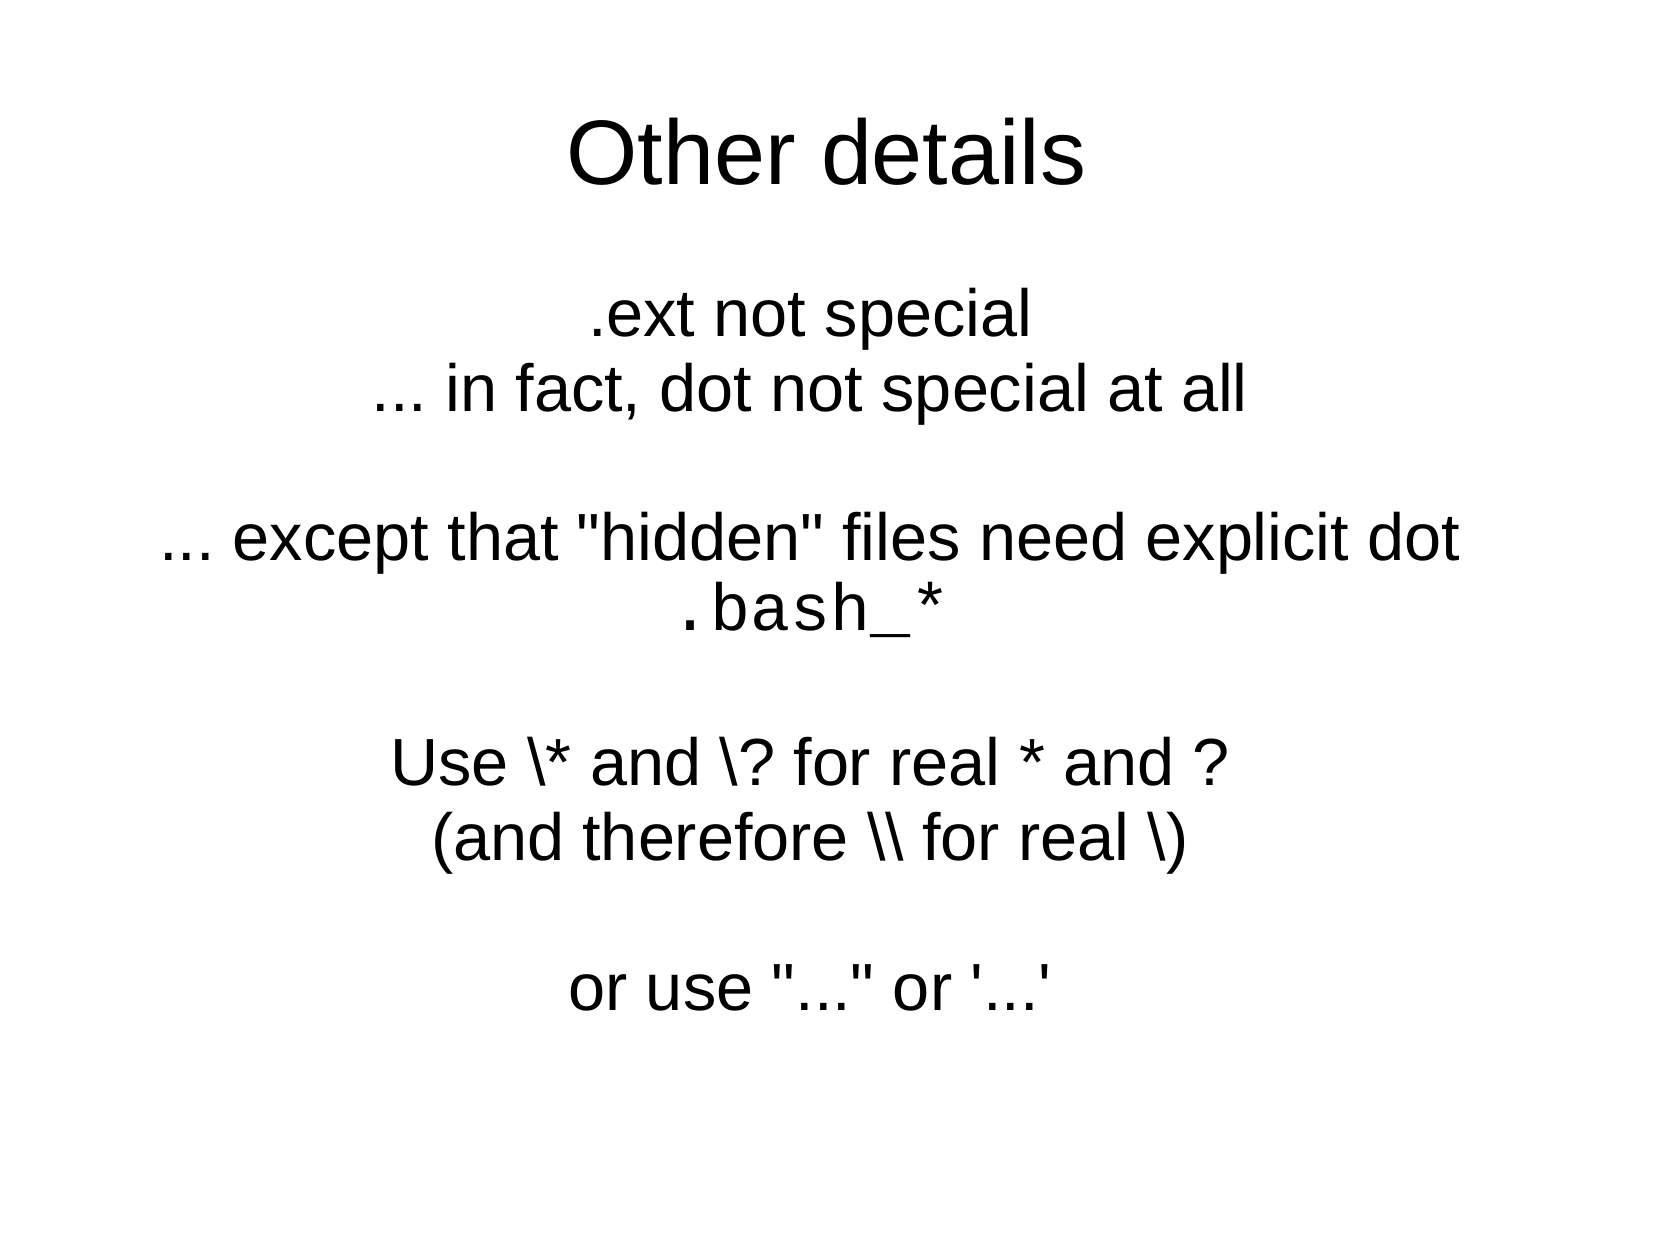

# Other details
.ext not special
... in fact, dot not special at all
... except that "hidden" files need explicit dot
.bash_*
Use \* and \? for real * and ?
(and therefore \\ for real \)
or use "..." or '...'